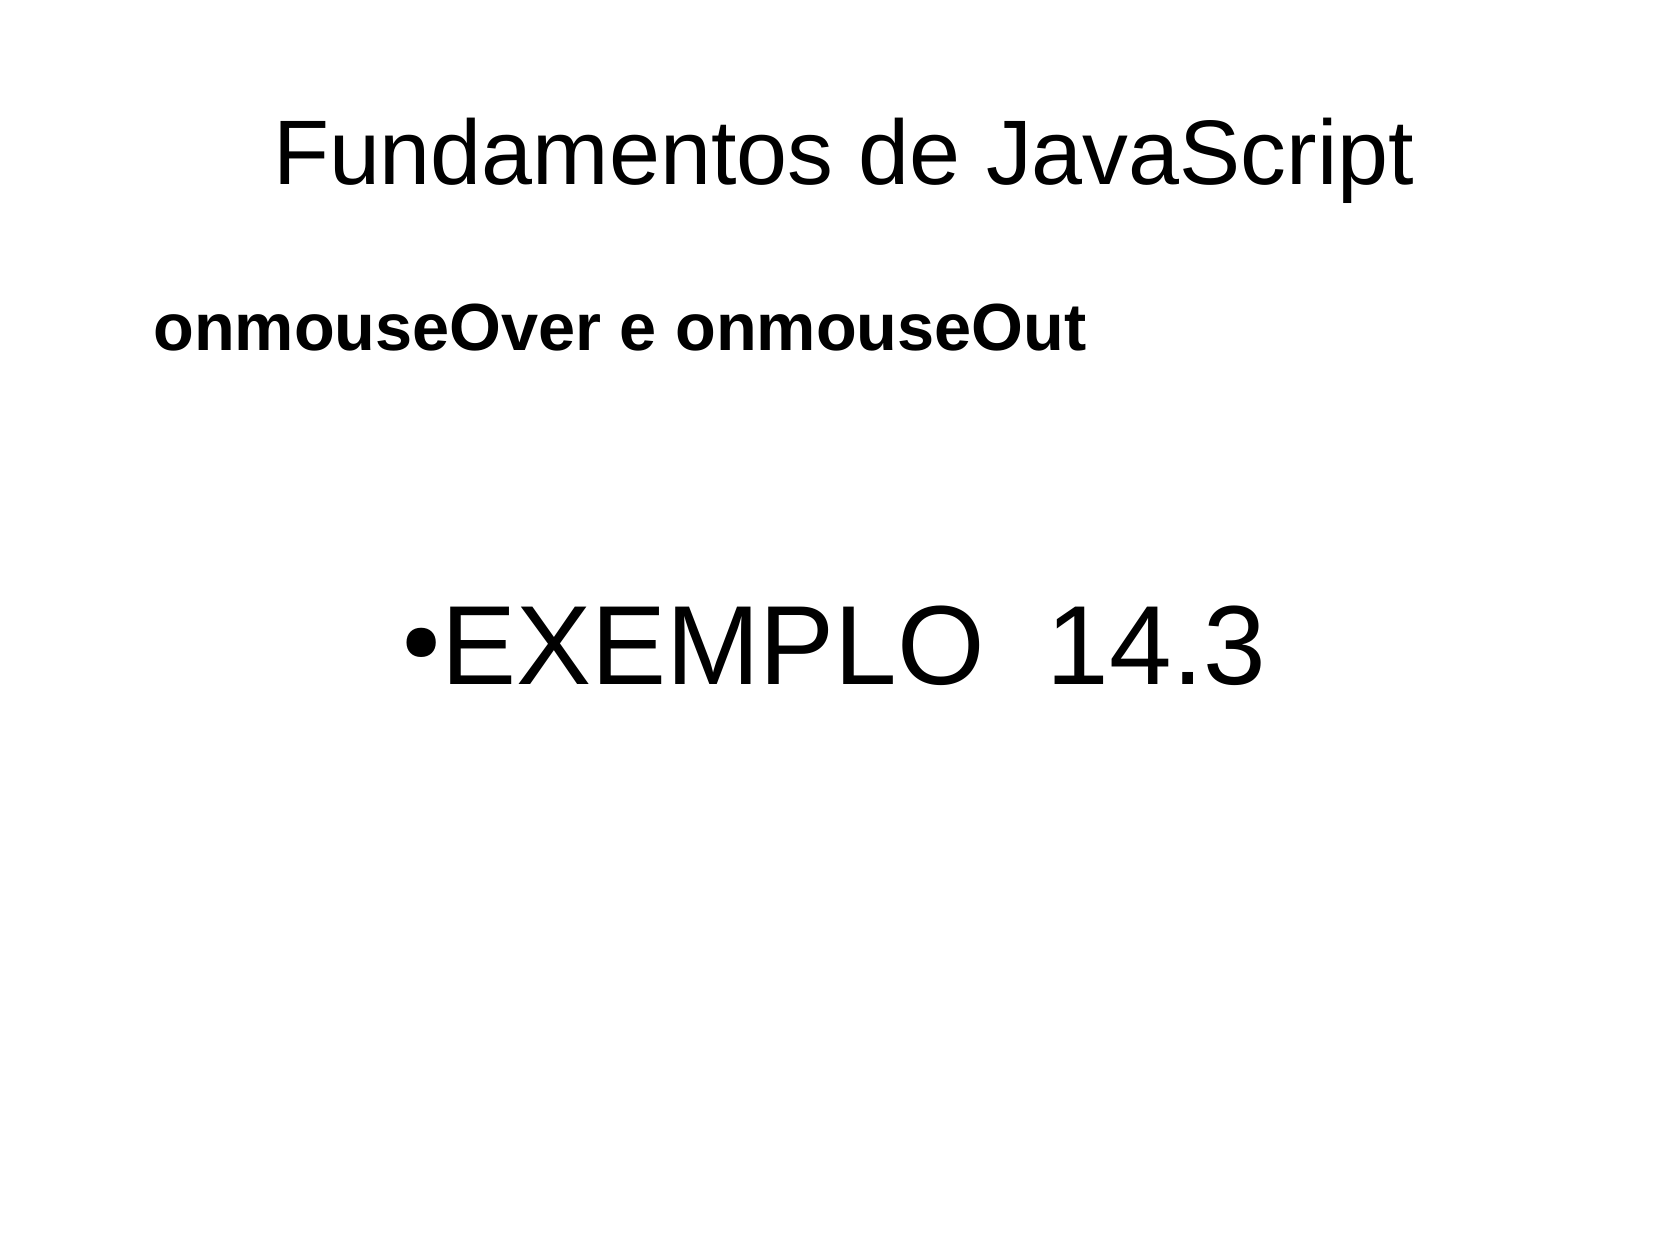

# Fundamentos de JavaScript
onmouseOver e onmouseOut
EXEMPLO 14.3